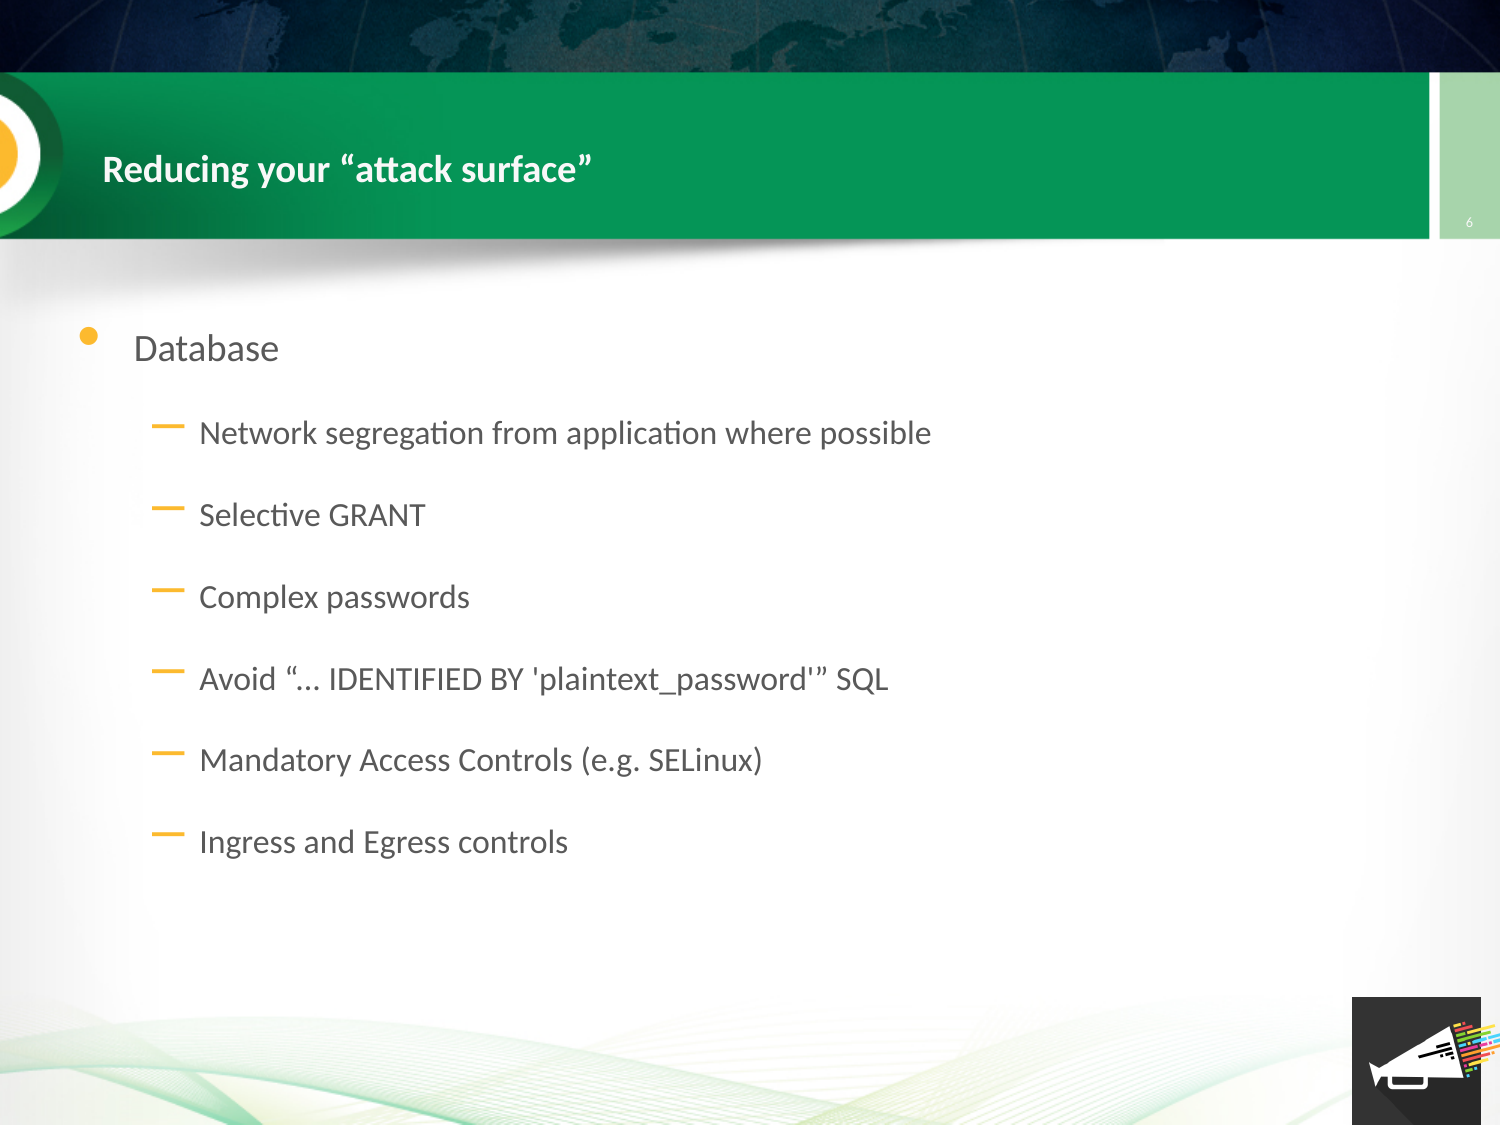

# Reducing your “attack surface”
Database
Network segregation from application where possible
Selective GRANT
Complex passwords
Avoid “... IDENTIFIED BY 'plaintext_password'” SQL
Mandatory Access Controls (e.g. SELinux)
Ingress and Egress controls